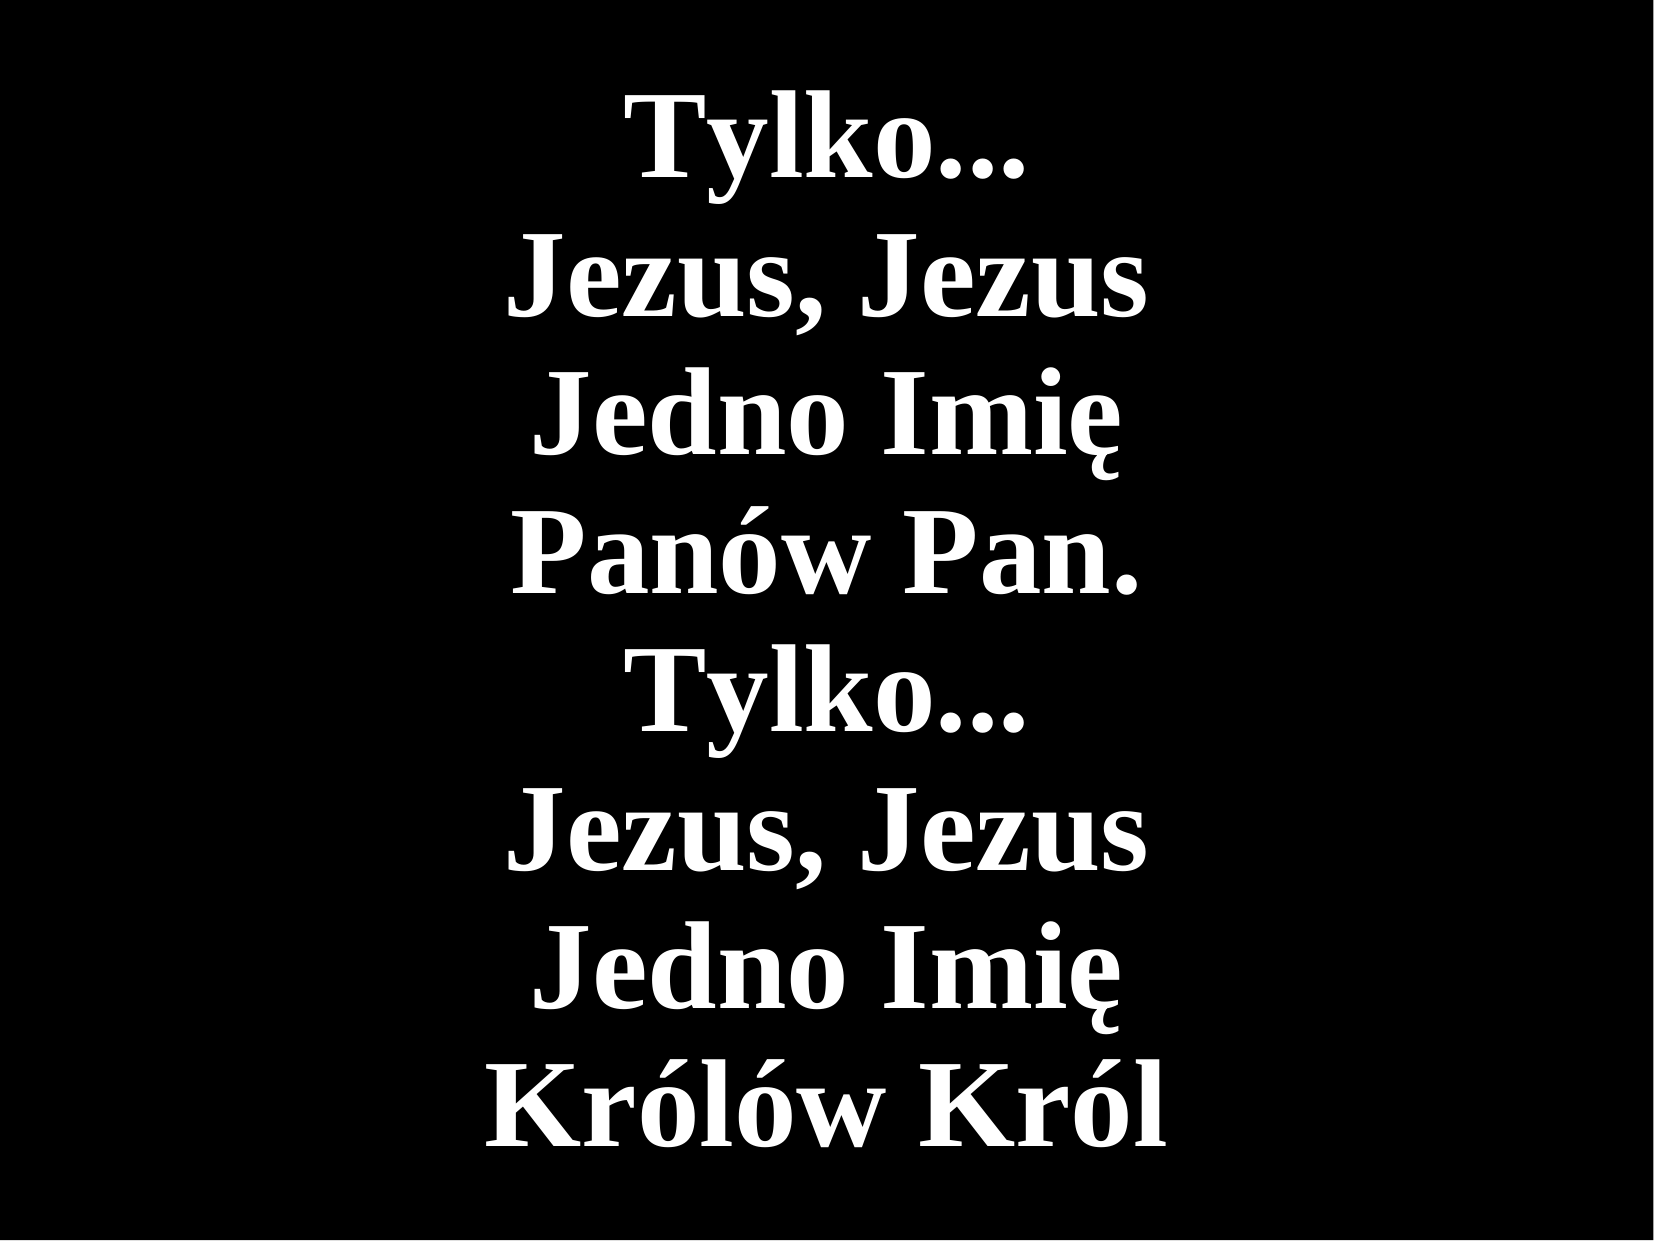

# Tylko... Jezus, Jezus Jedno Imię Panów Pan. Tylko... Jezus, Jezus Jedno Imię Królów Król